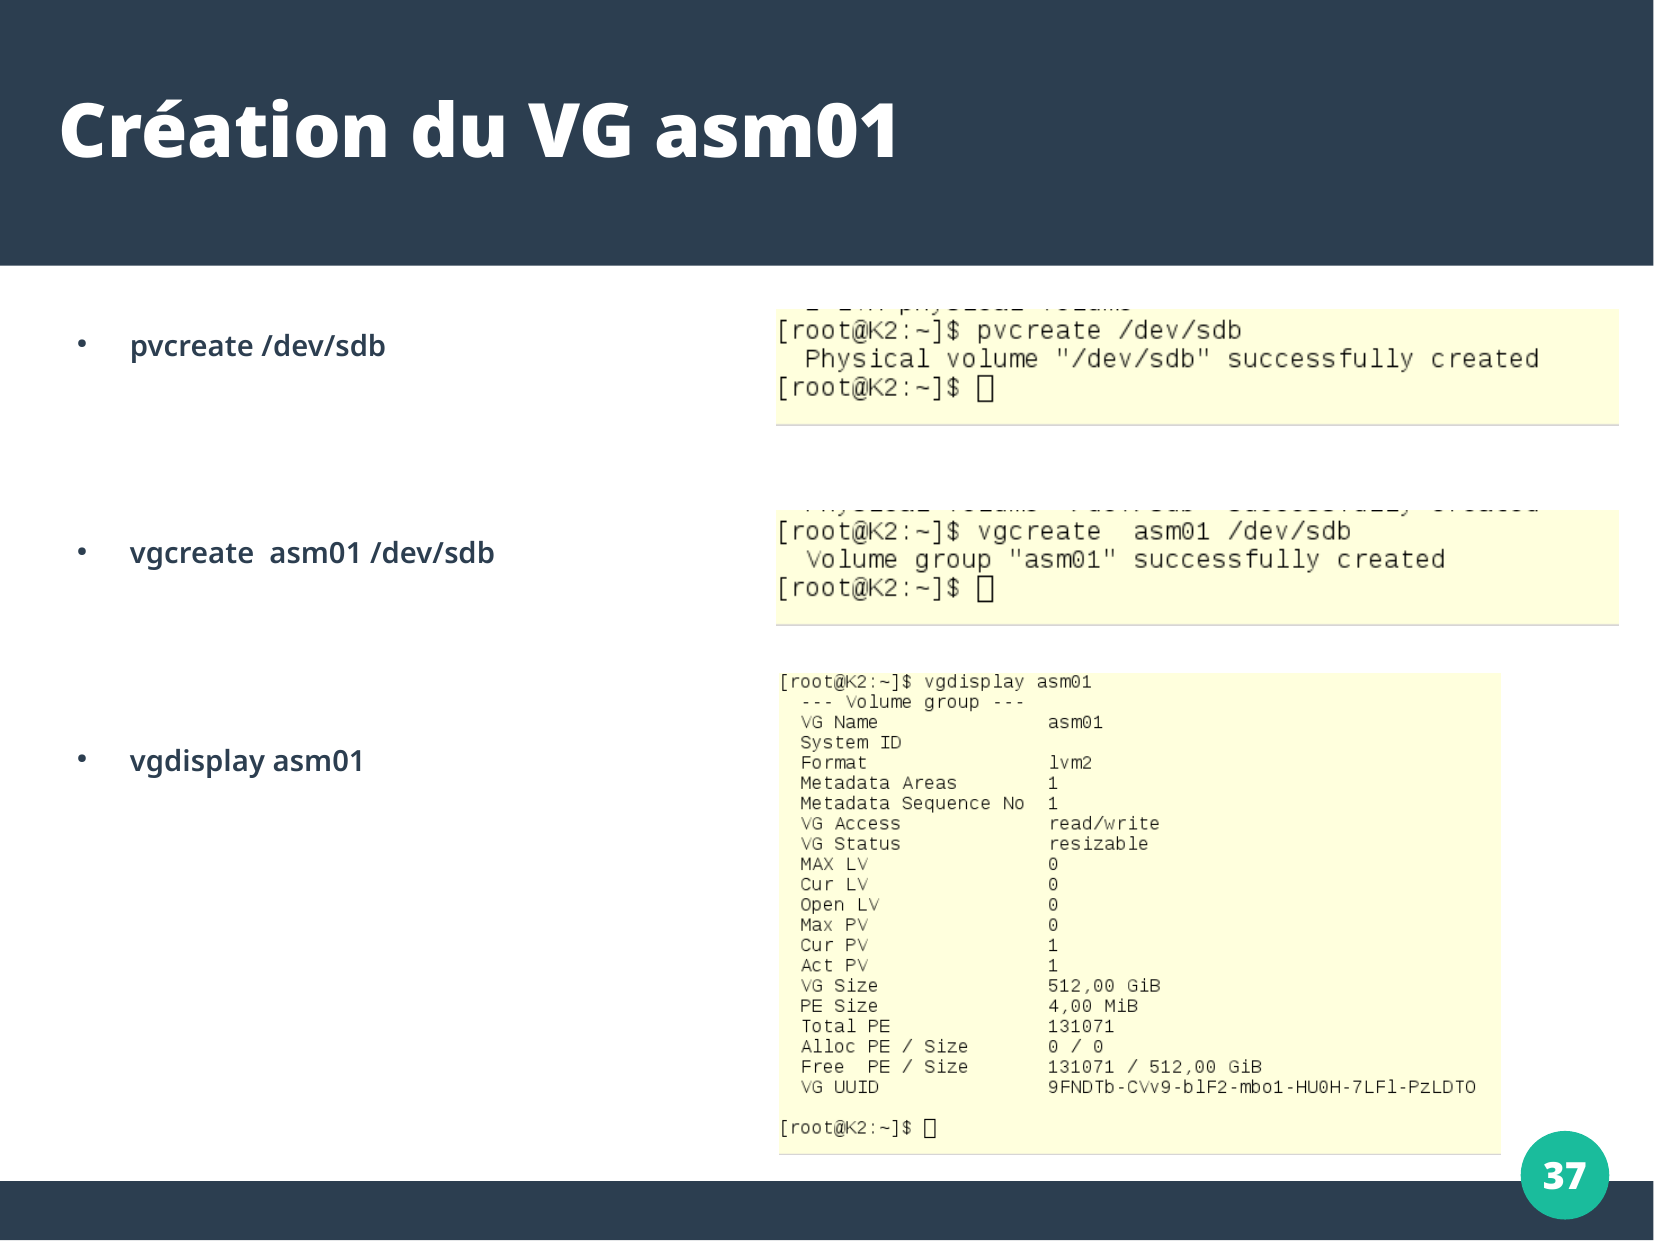

# Création du VG asm01
pvcreate /dev/sdb
vgcreate asm01 /dev/sdb
vgdisplay asm01
37